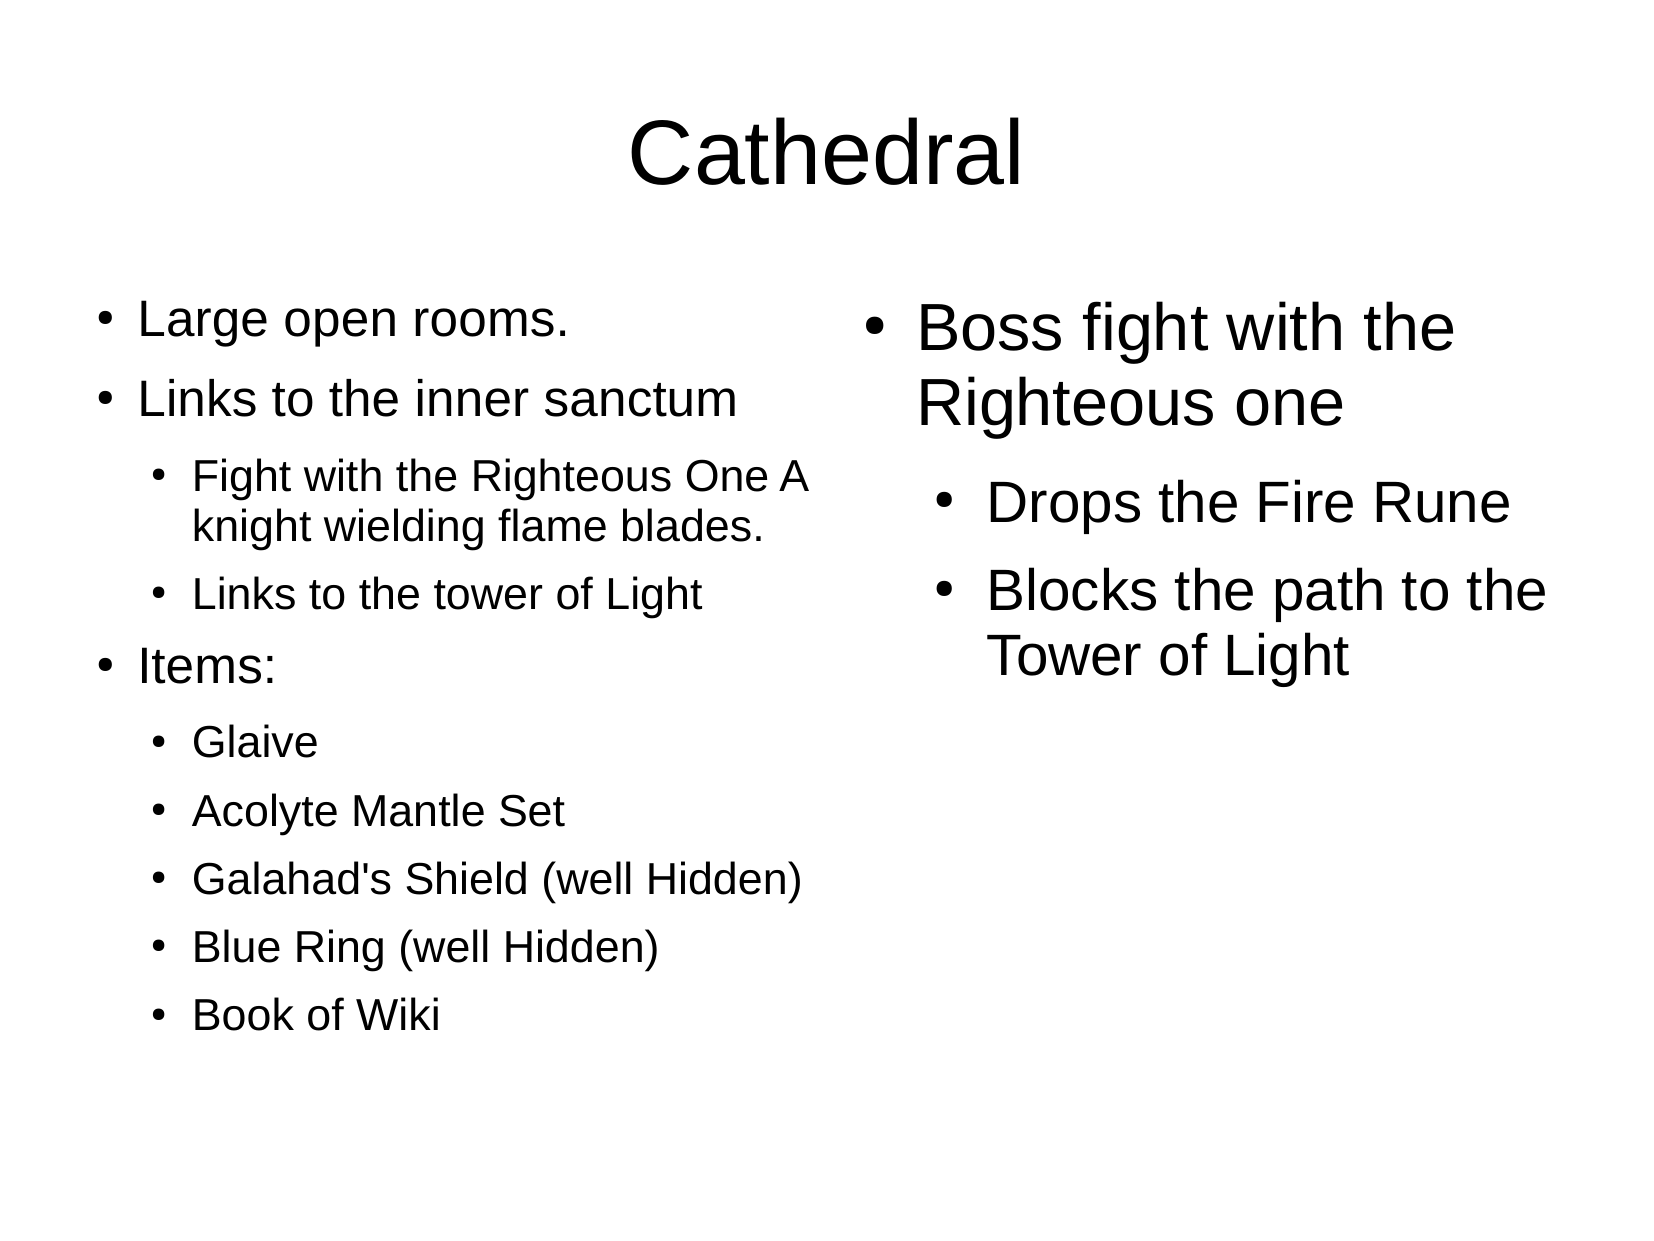

# Cathedral
Large open rooms.
Links to the inner sanctum
Fight with the Righteous One A knight wielding flame blades.
Links to the tower of Light
Items:
Glaive
Acolyte Mantle Set
Galahad's Shield (well Hidden)
Blue Ring (well Hidden)
Book of Wiki
Boss fight with the Righteous one
Drops the Fire Rune
Blocks the path to the Tower of Light